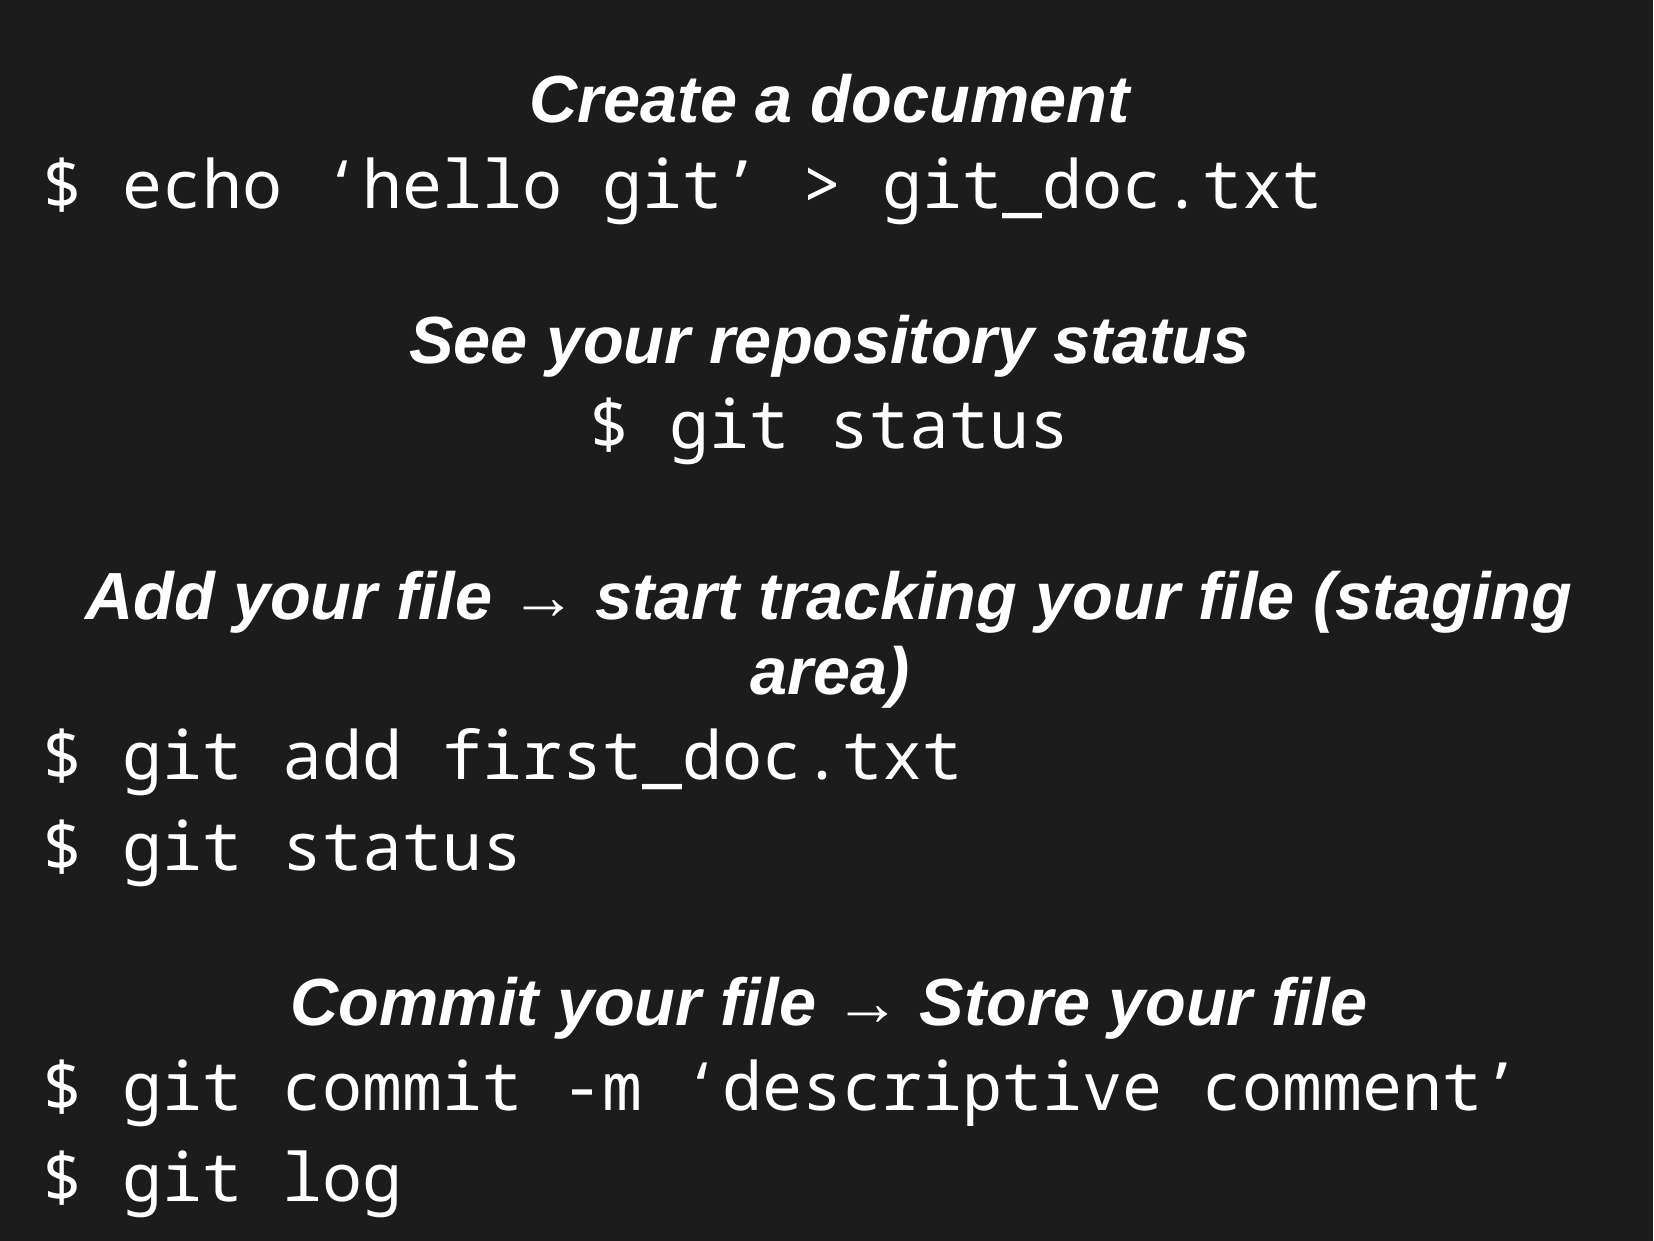

# 6. Add a file, commit and push your file
Create a document
$ echo ‘hello git’ > git_doc.txt
See your repository status
$ git status
Add your file → start tracking your file (staging area)
$ git add first_doc.txt
$ git status
Commit your file → Store your file
$ git commit -m ‘descriptive comment’
$ git log
$ git push